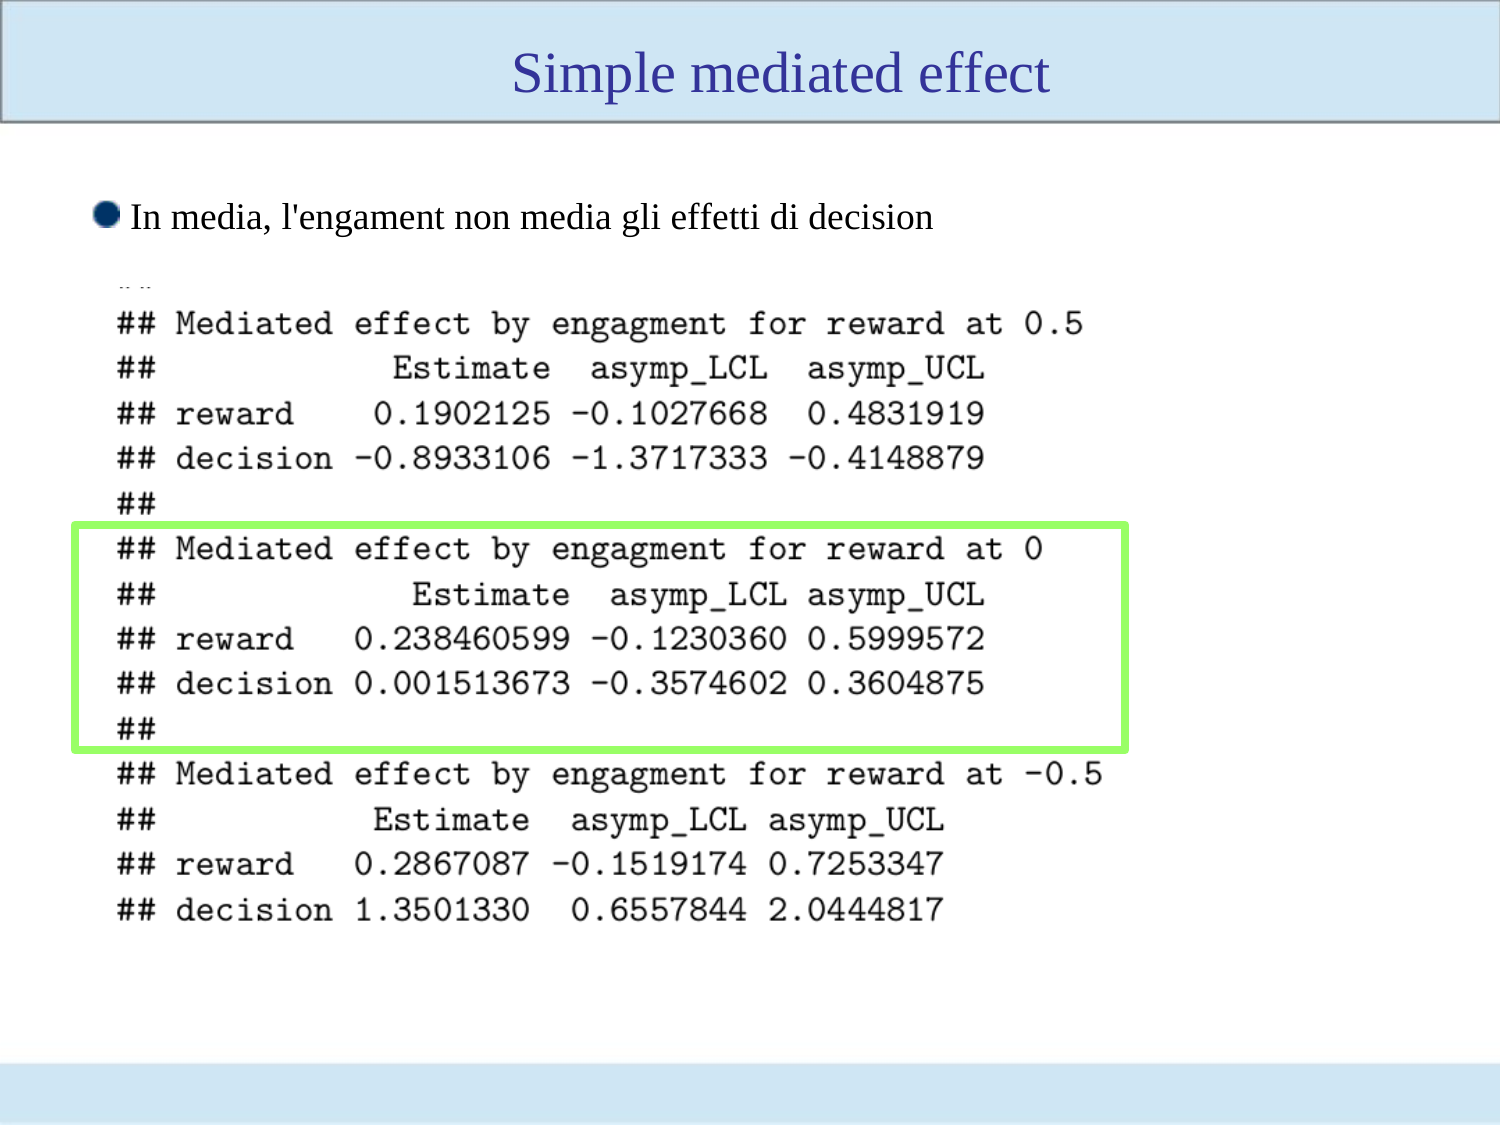

# Simple mediated effect
 In media, l'engament non media gli effetti di decision